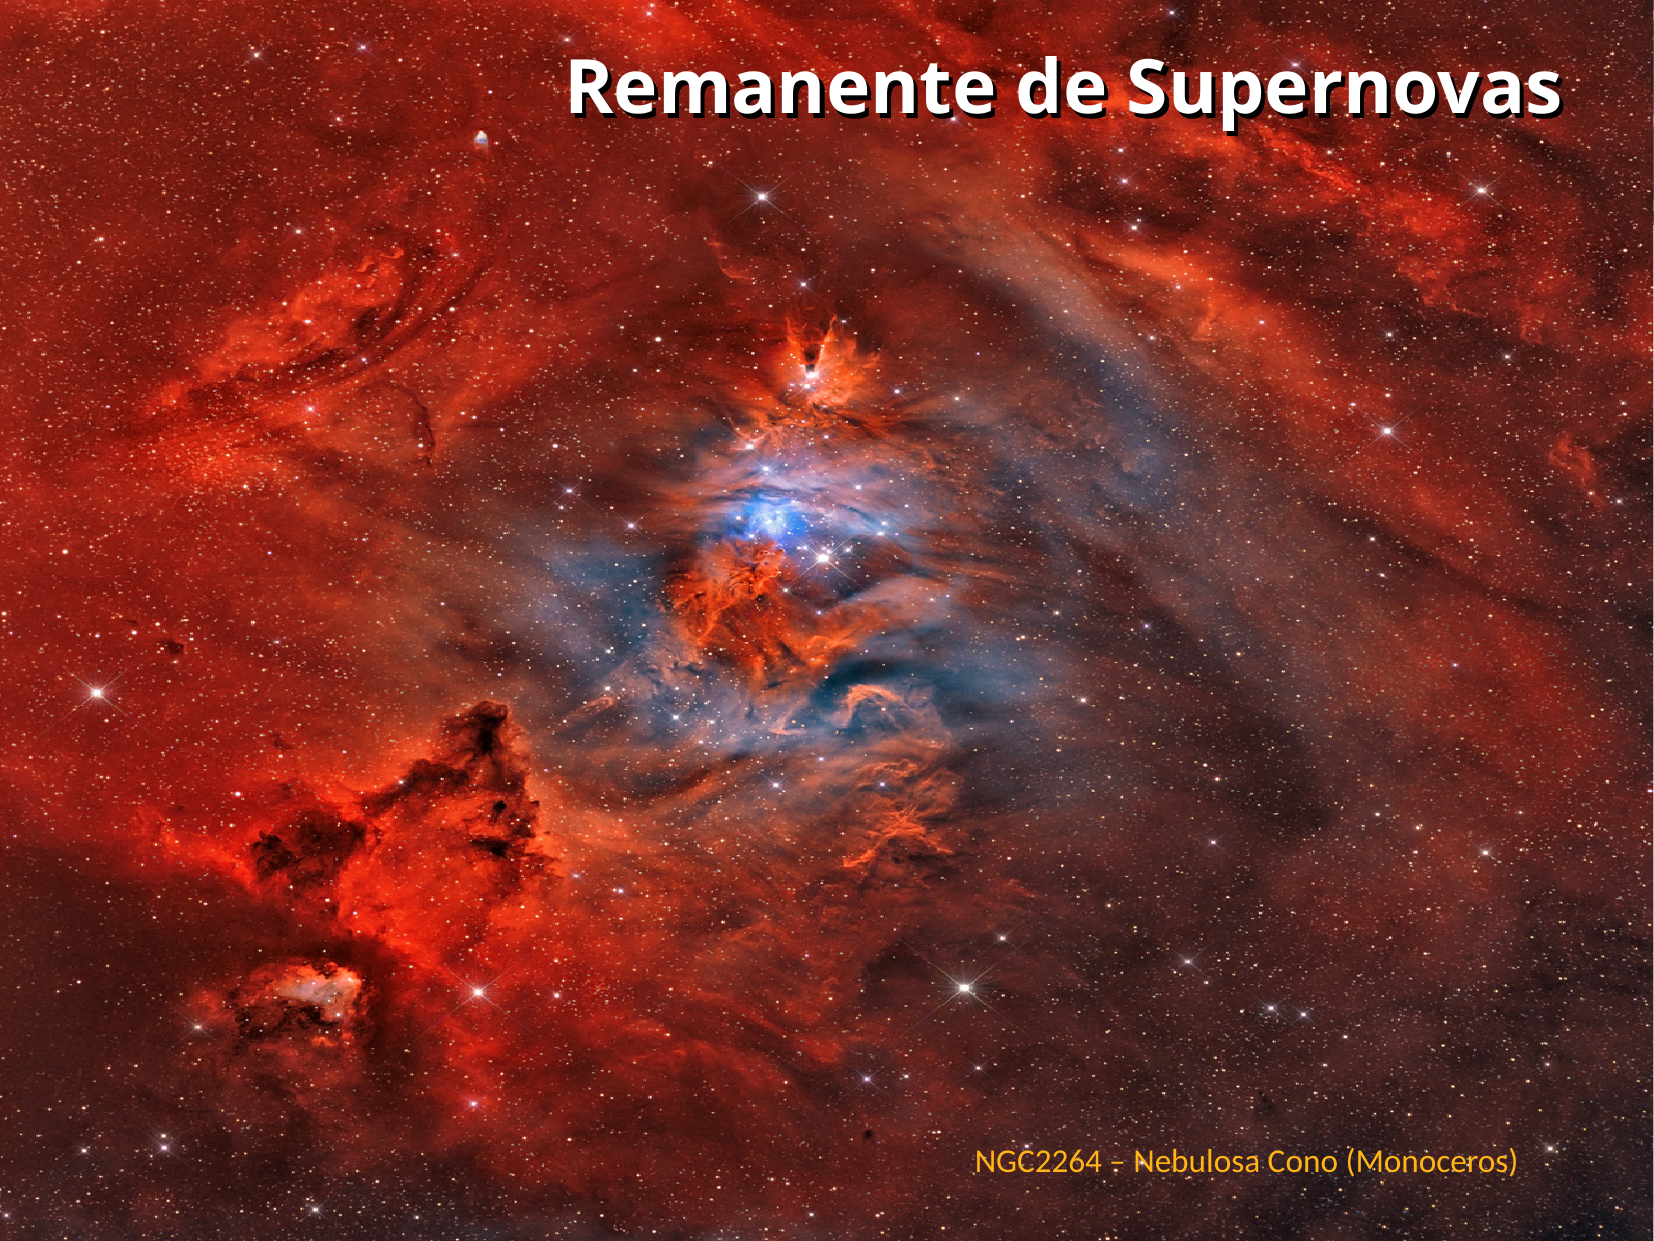

# Remanente de Supernovas
NGC2264 – Nebulosa Cono (Monoceros)
H. Asorey - Física IV B
44